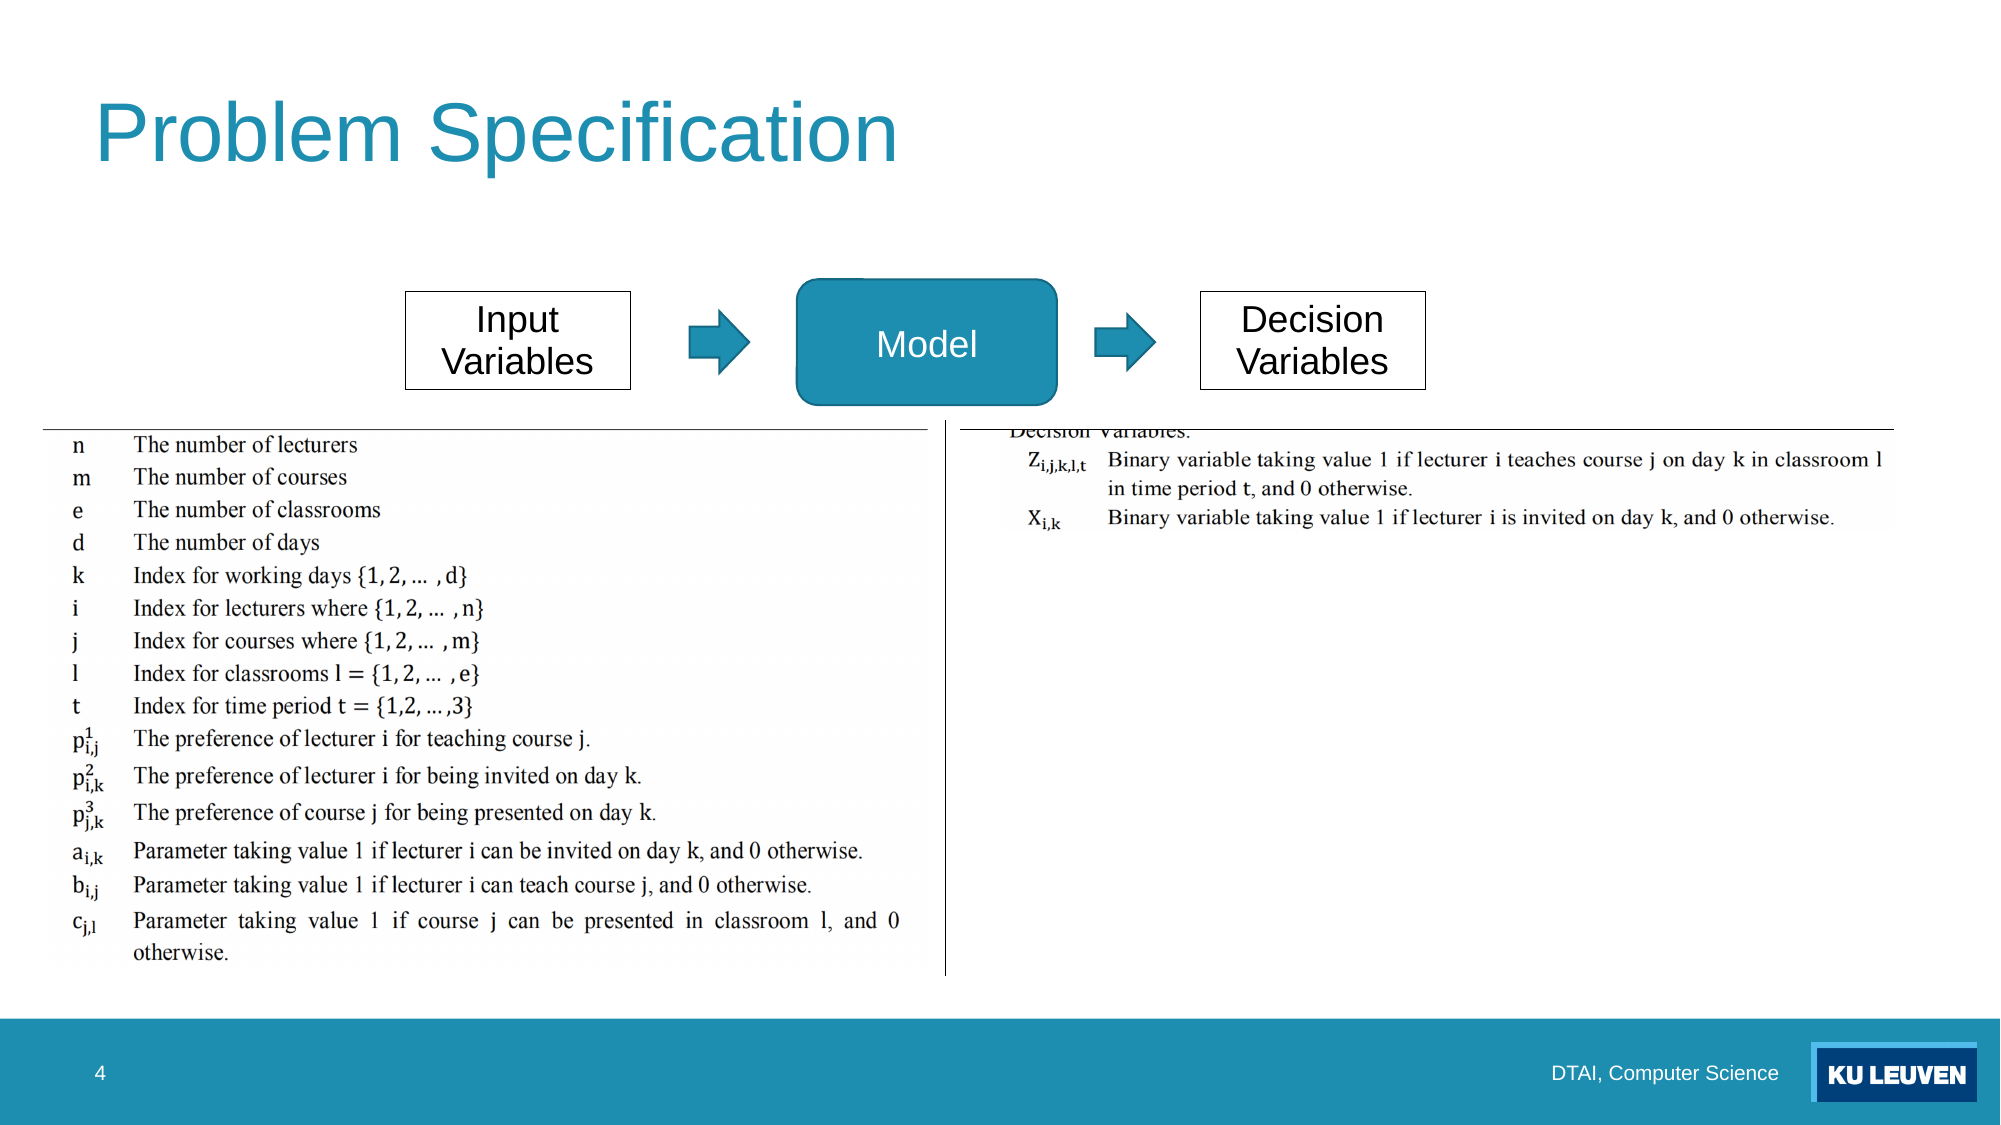

# Problem Specification
Model
Input Variables
Decision Variables
DTAI, Computer Science